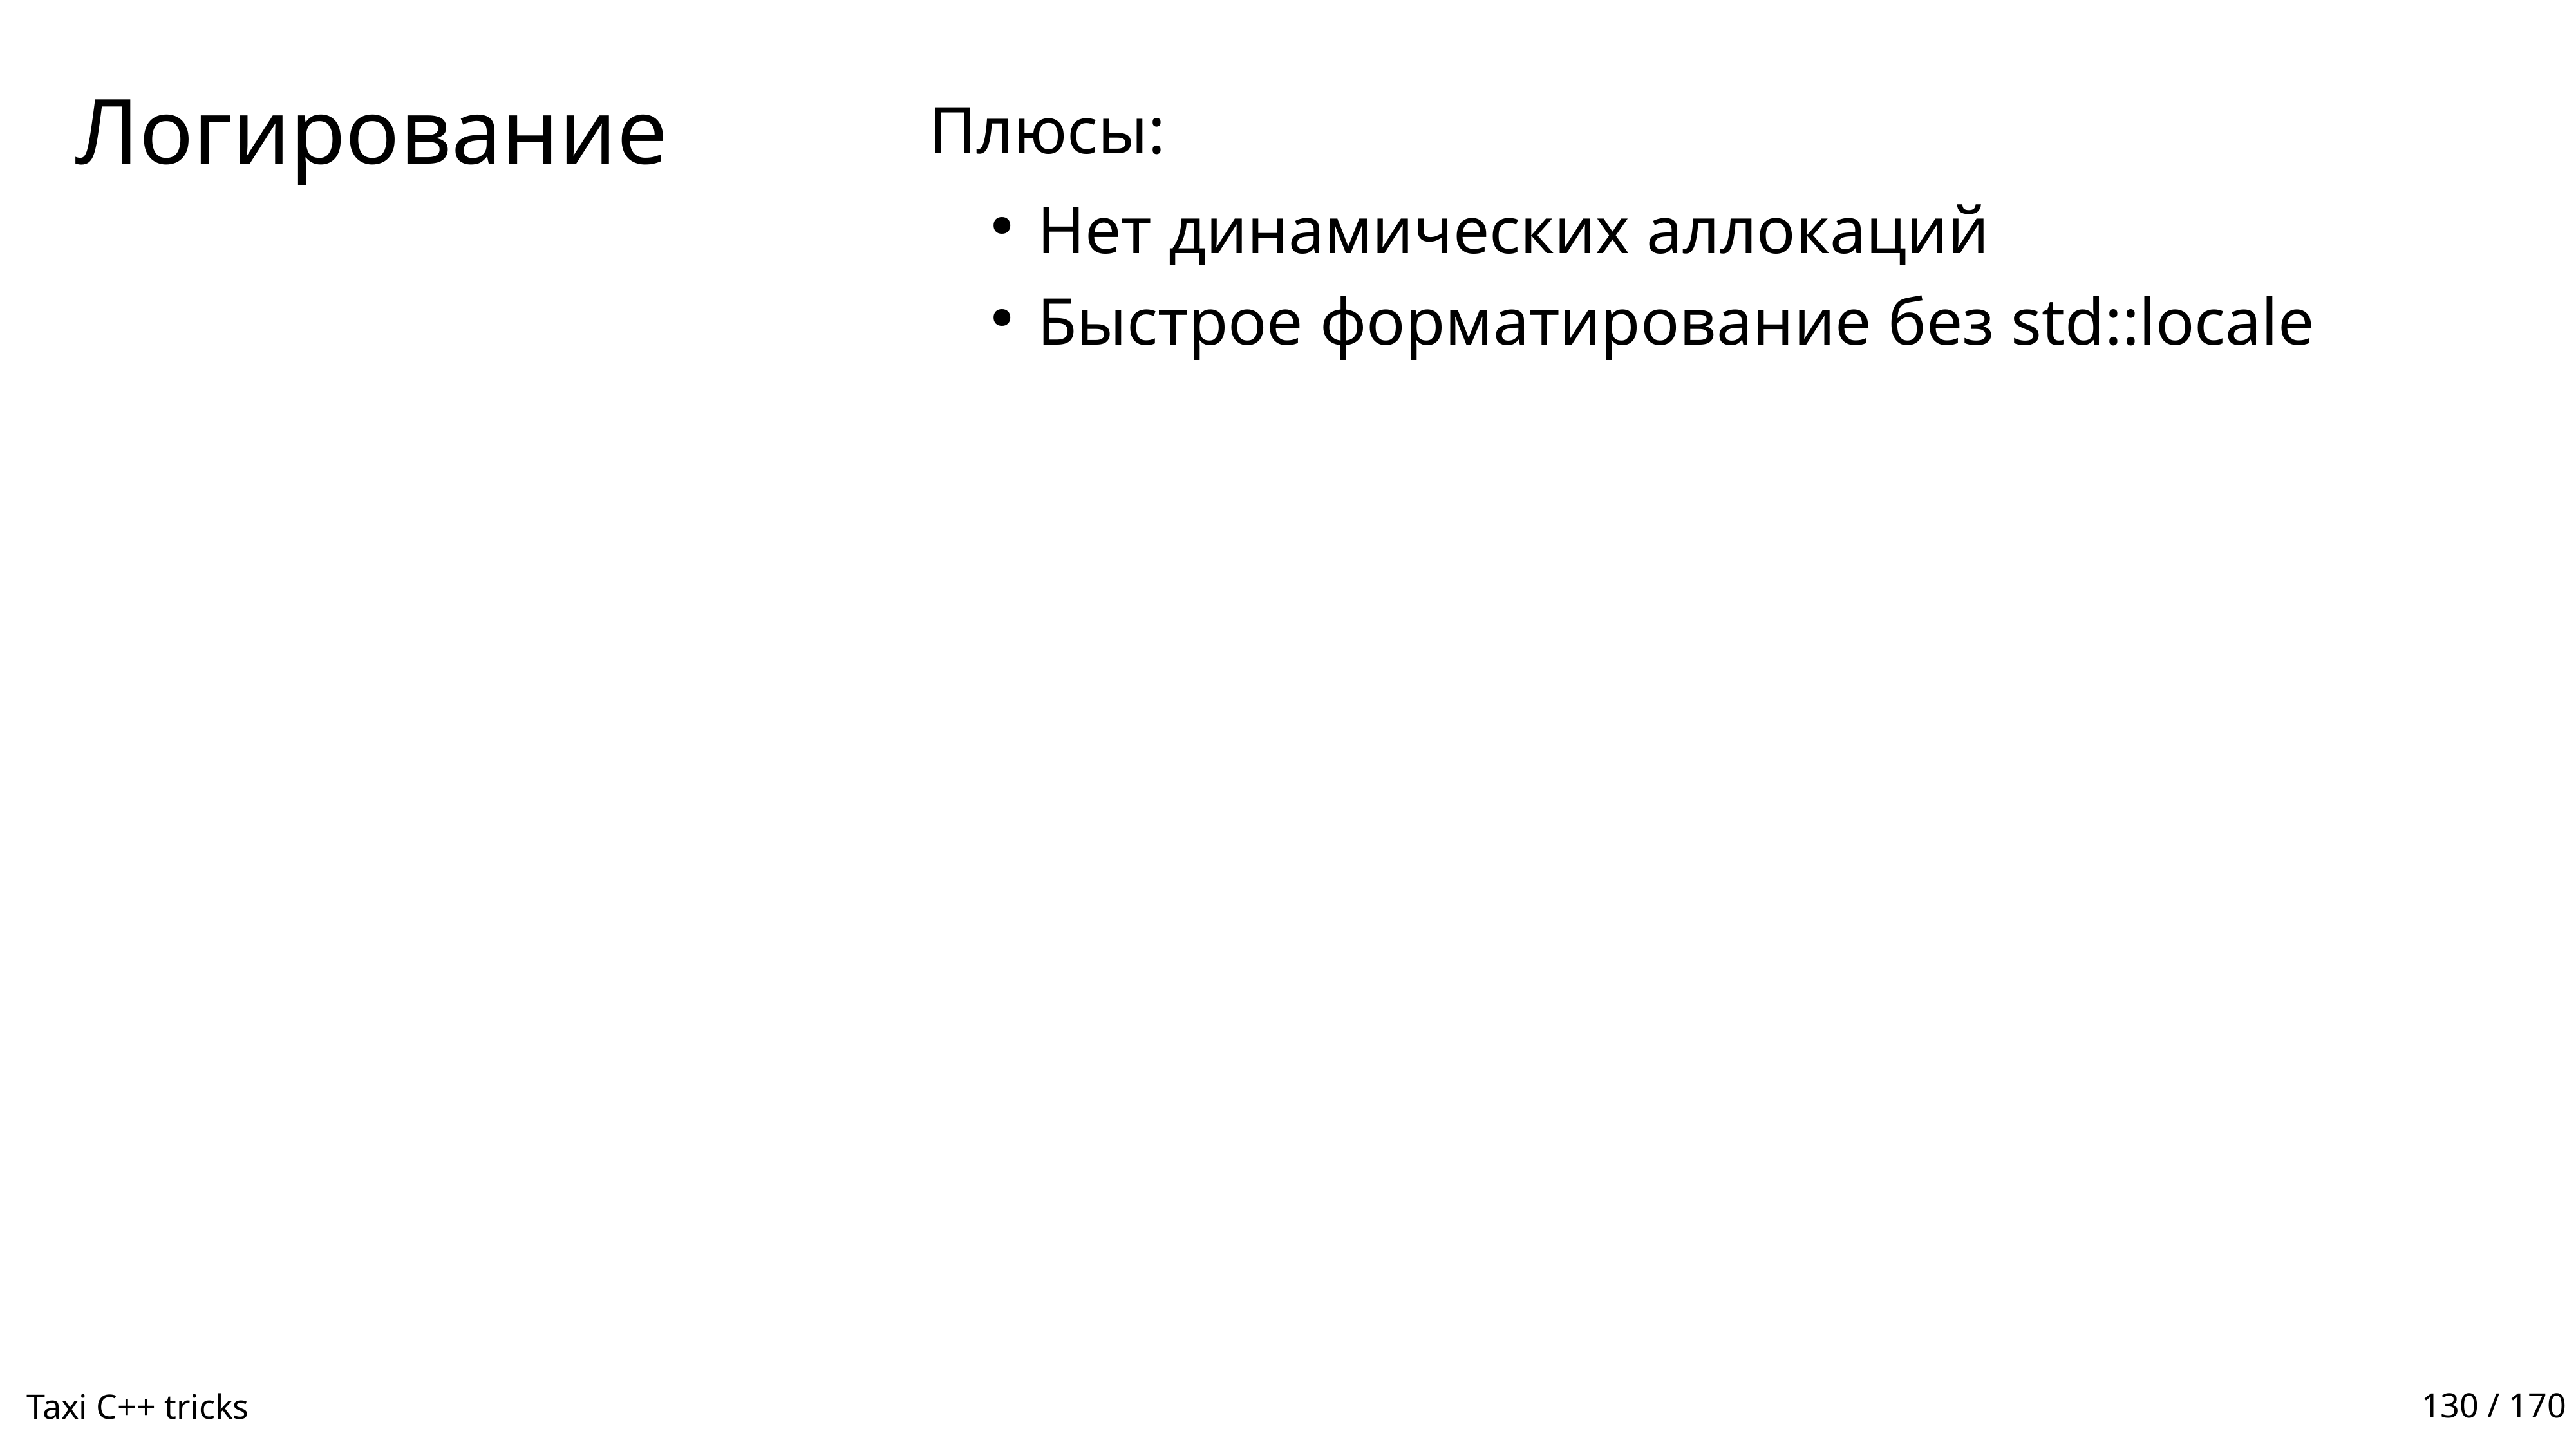

# Логирование
Плюсы:
 Нет динамических аллокаций
 Быстрое форматирование без std::locale
Taxi C++ tricks